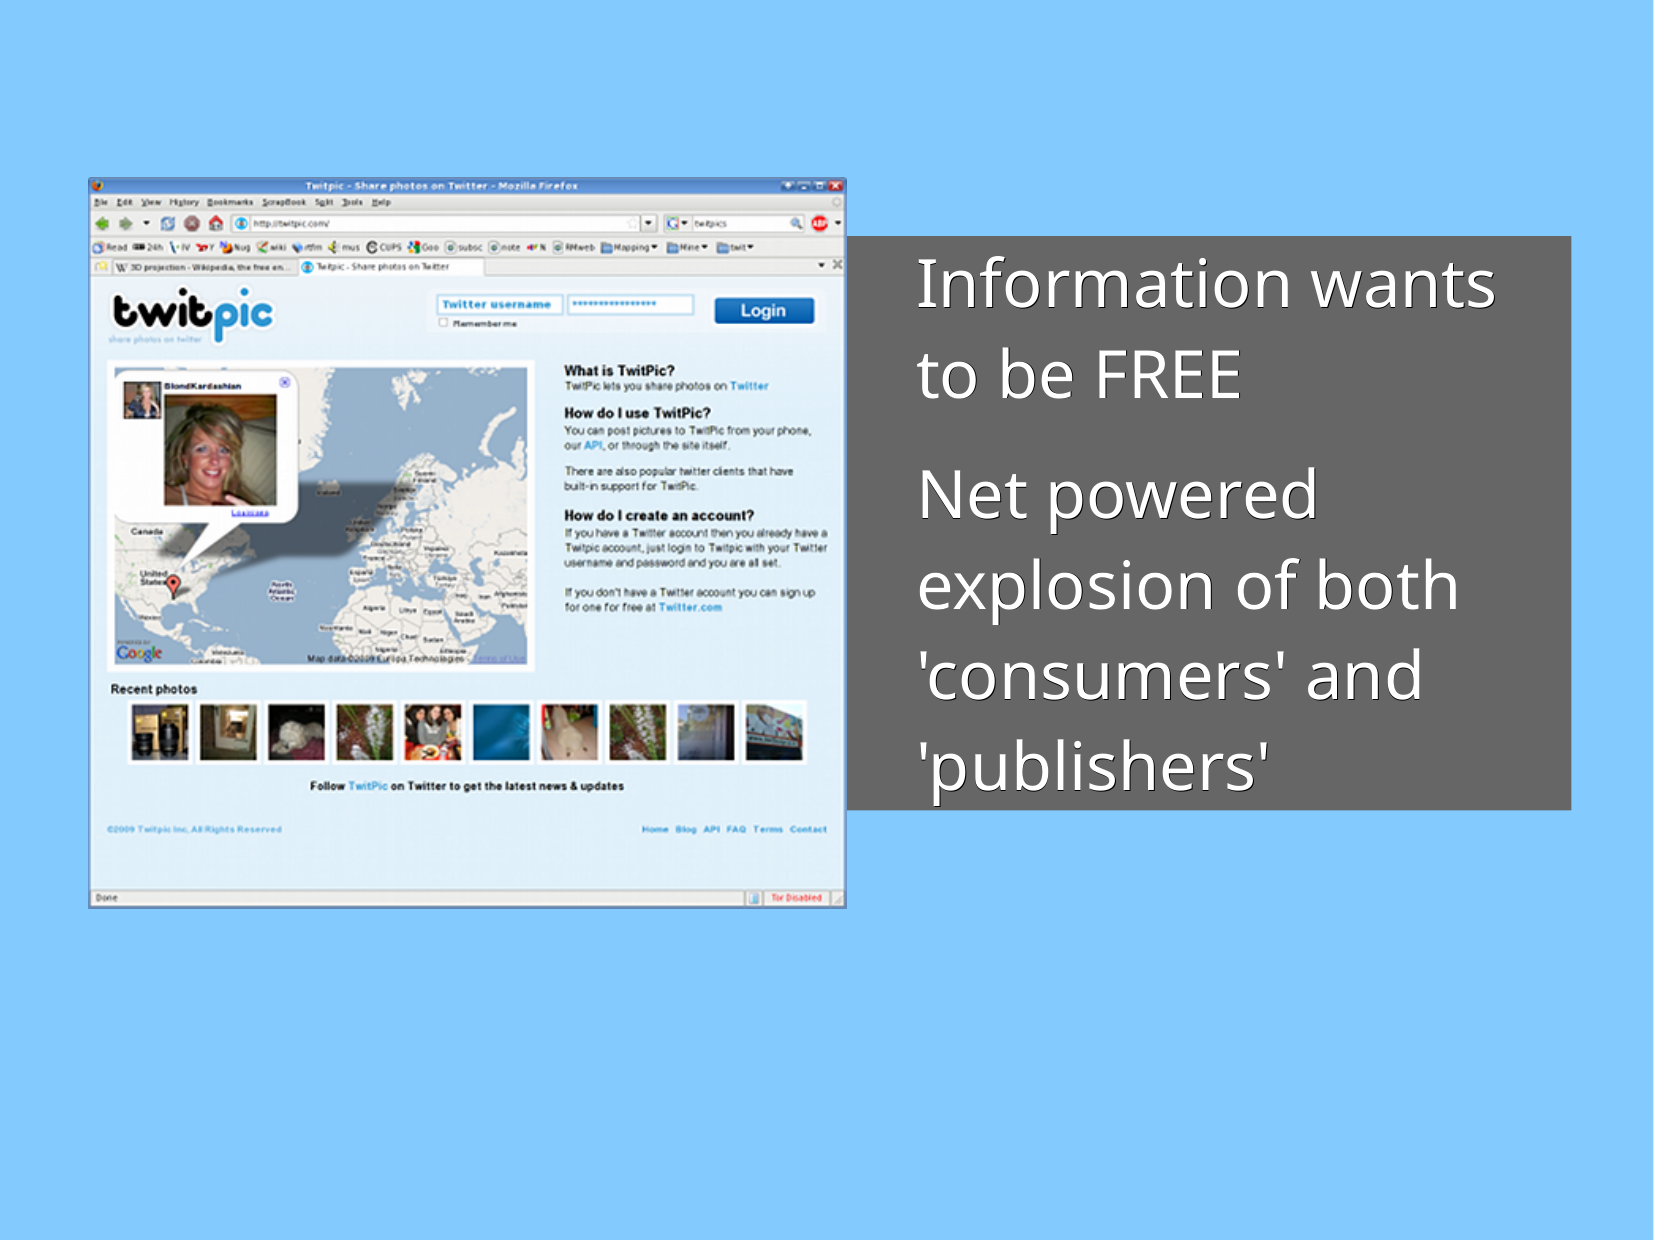

# Information wants to be FREE
Net powered explosion of both 'consumers' and 'publishers'